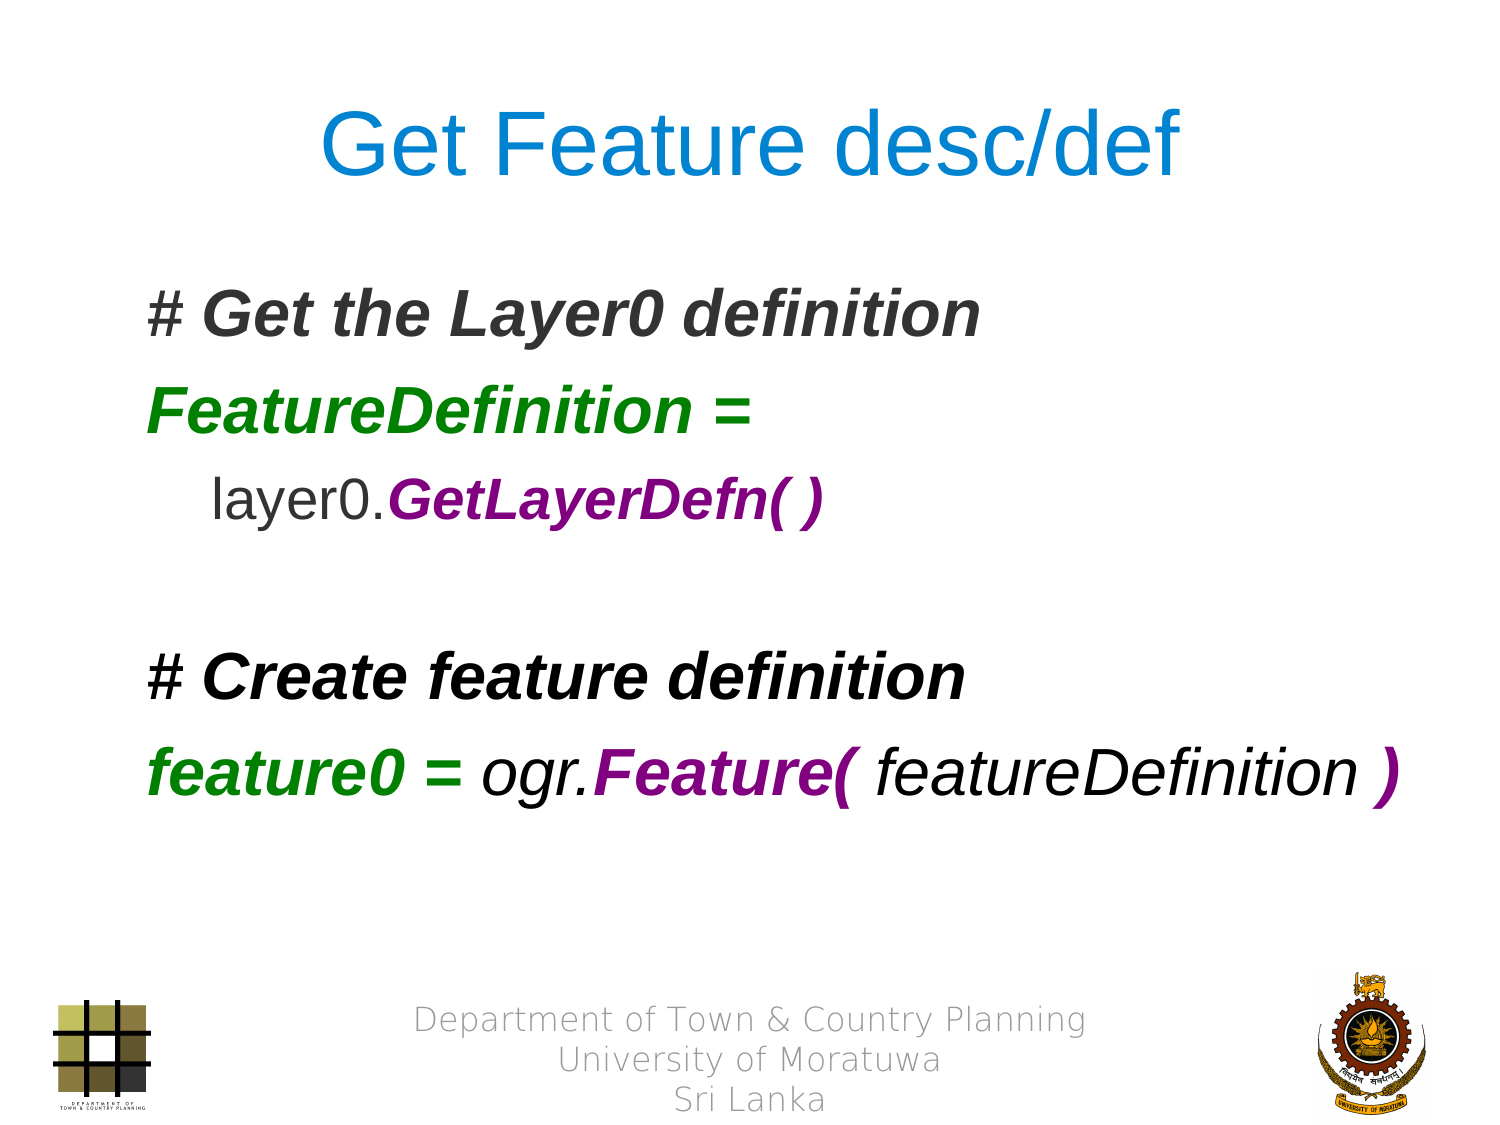

# Get Feature desc/def
# Get the Layer0 definition
FeatureDefinition =
layer0.GetLayerDefn( )
# Create feature definition
feature0 = ogr.Feature( featureDefinition )